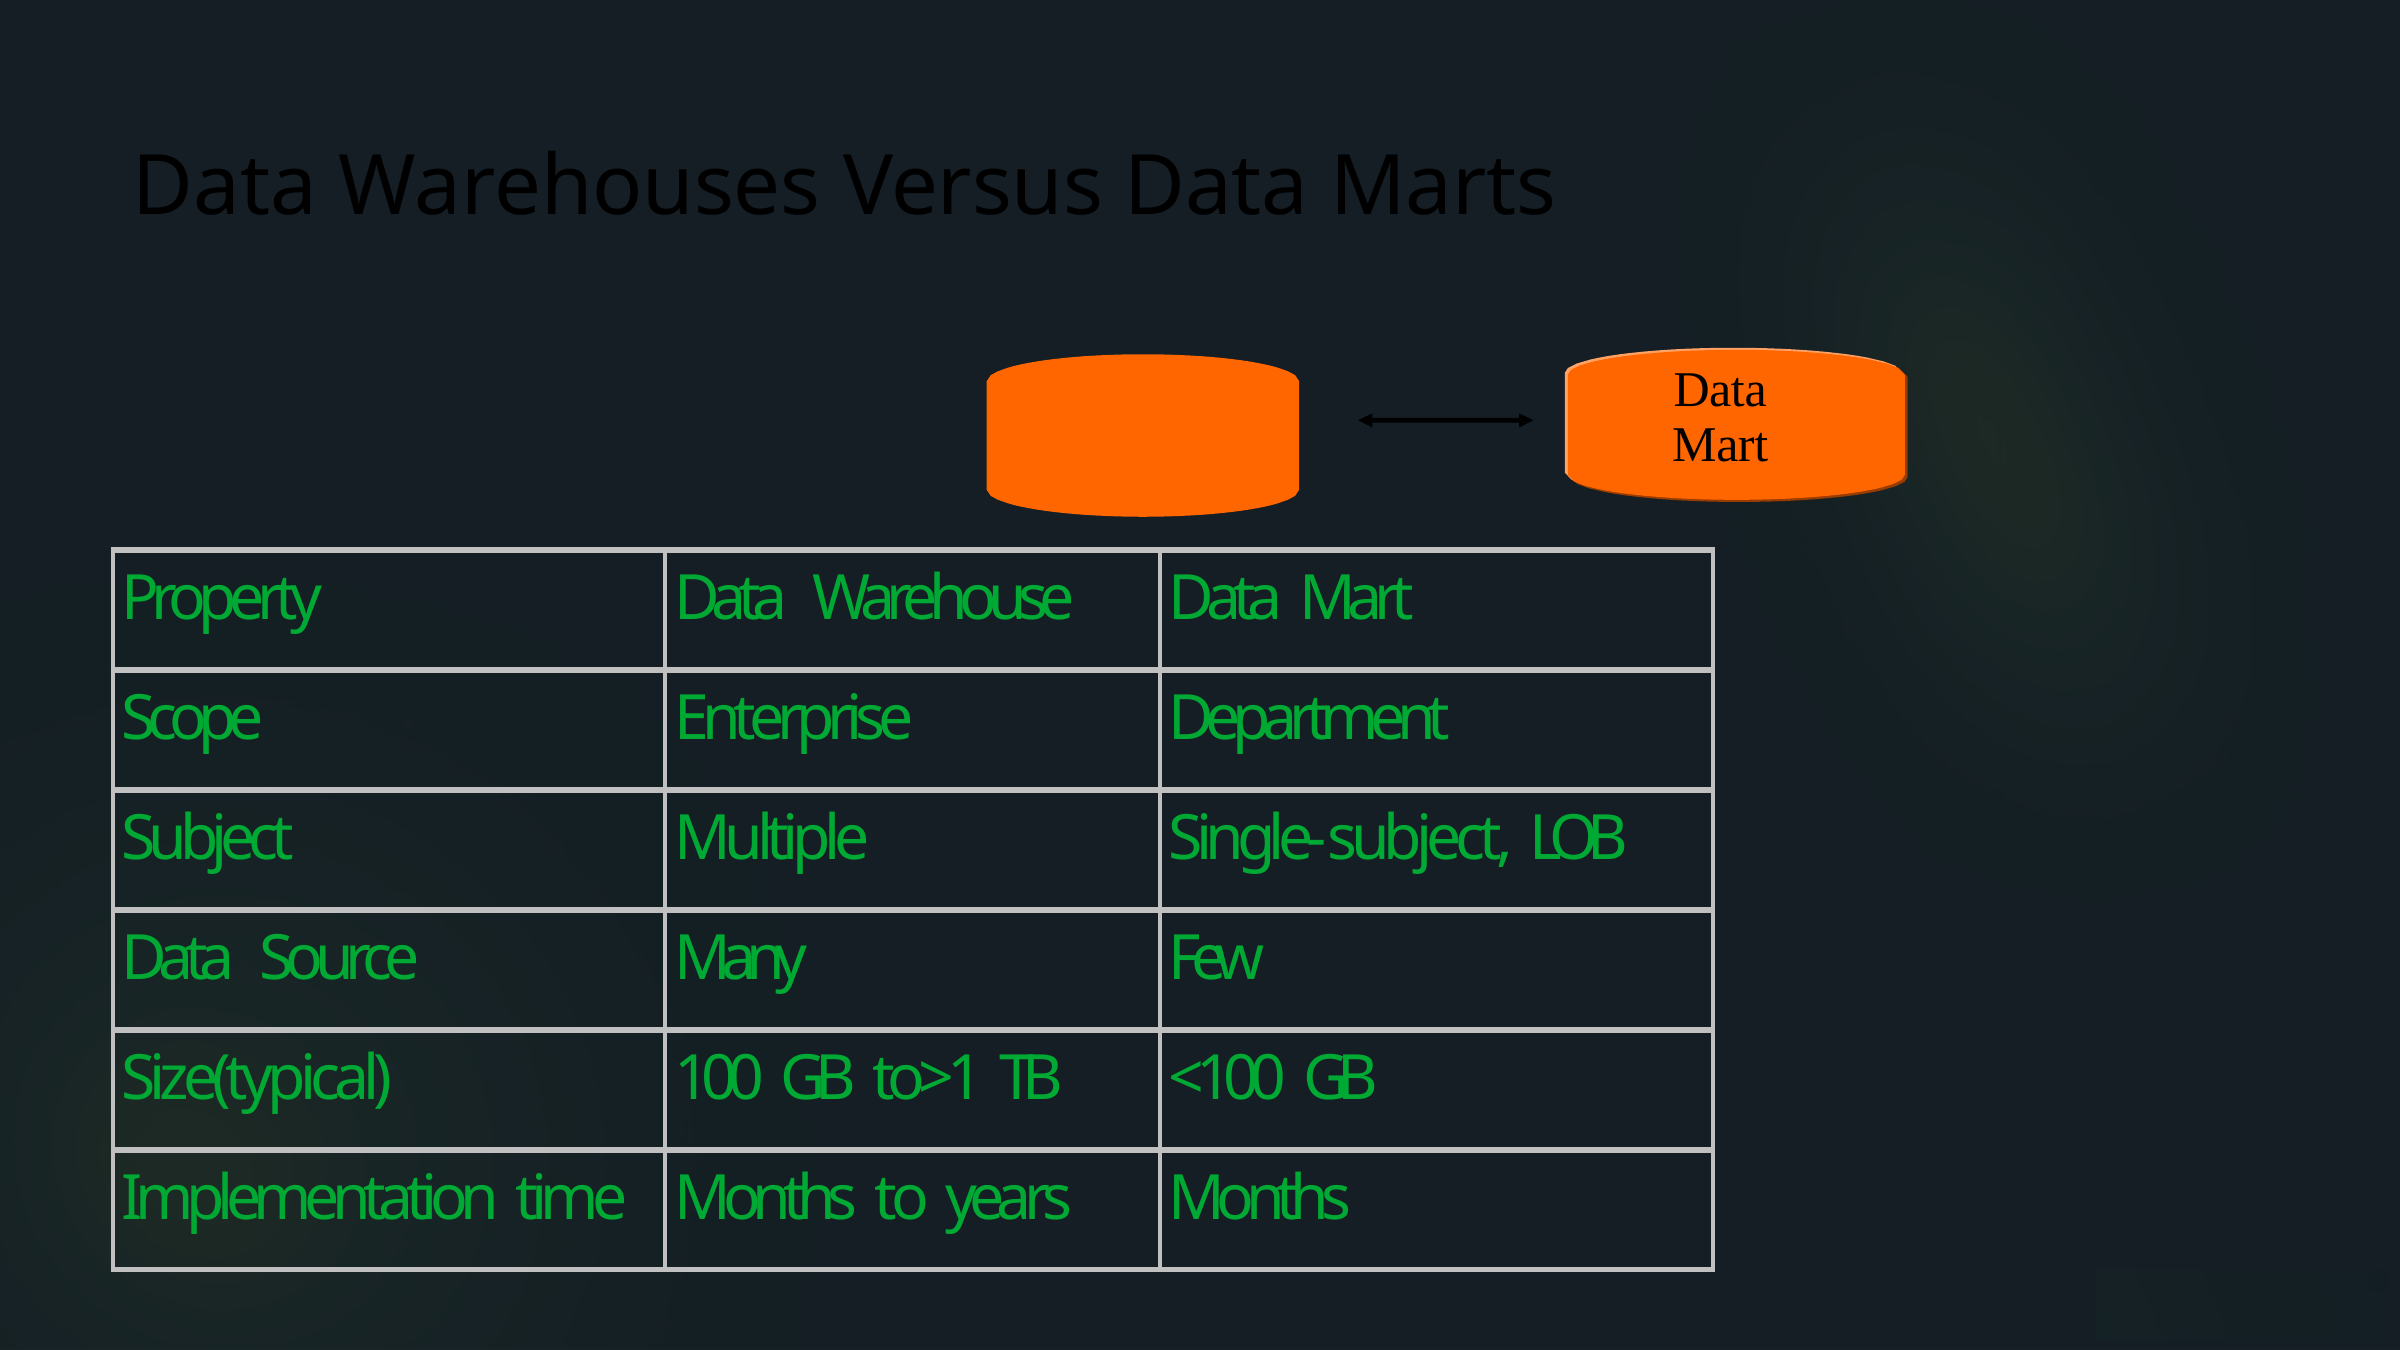

Data Warehouses Versus Data Marts
Data Mart
| Property | Data Warehouse | Data Mart |
| --- | --- | --- |
| Scope | Enterprise | Department |
| Subject | Multiple | Single-subject, LOB |
| Data Source | Many | Few |
| Size(typical) | 100 GB to>1 TB | <100 GB |
| Implementation time | Months to years | Months |